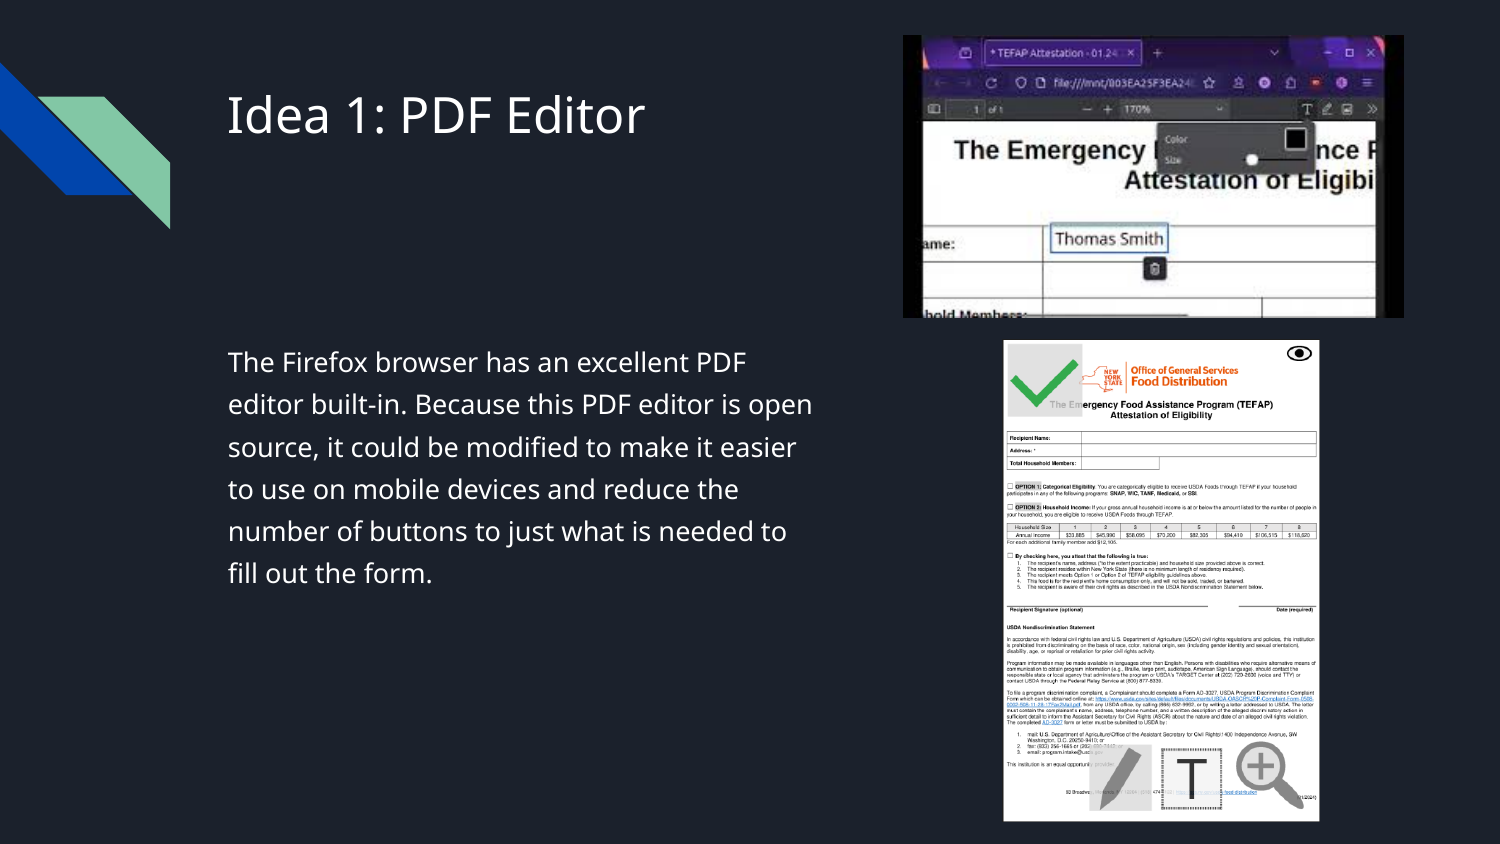

# Idea 1: PDF Editor
The Firefox browser has an excellent PDF editor built-in. Because this PDF editor is open source, it could be modified to make it easier to use on mobile devices and reduce the number of buttons to just what is needed to fill out the form.